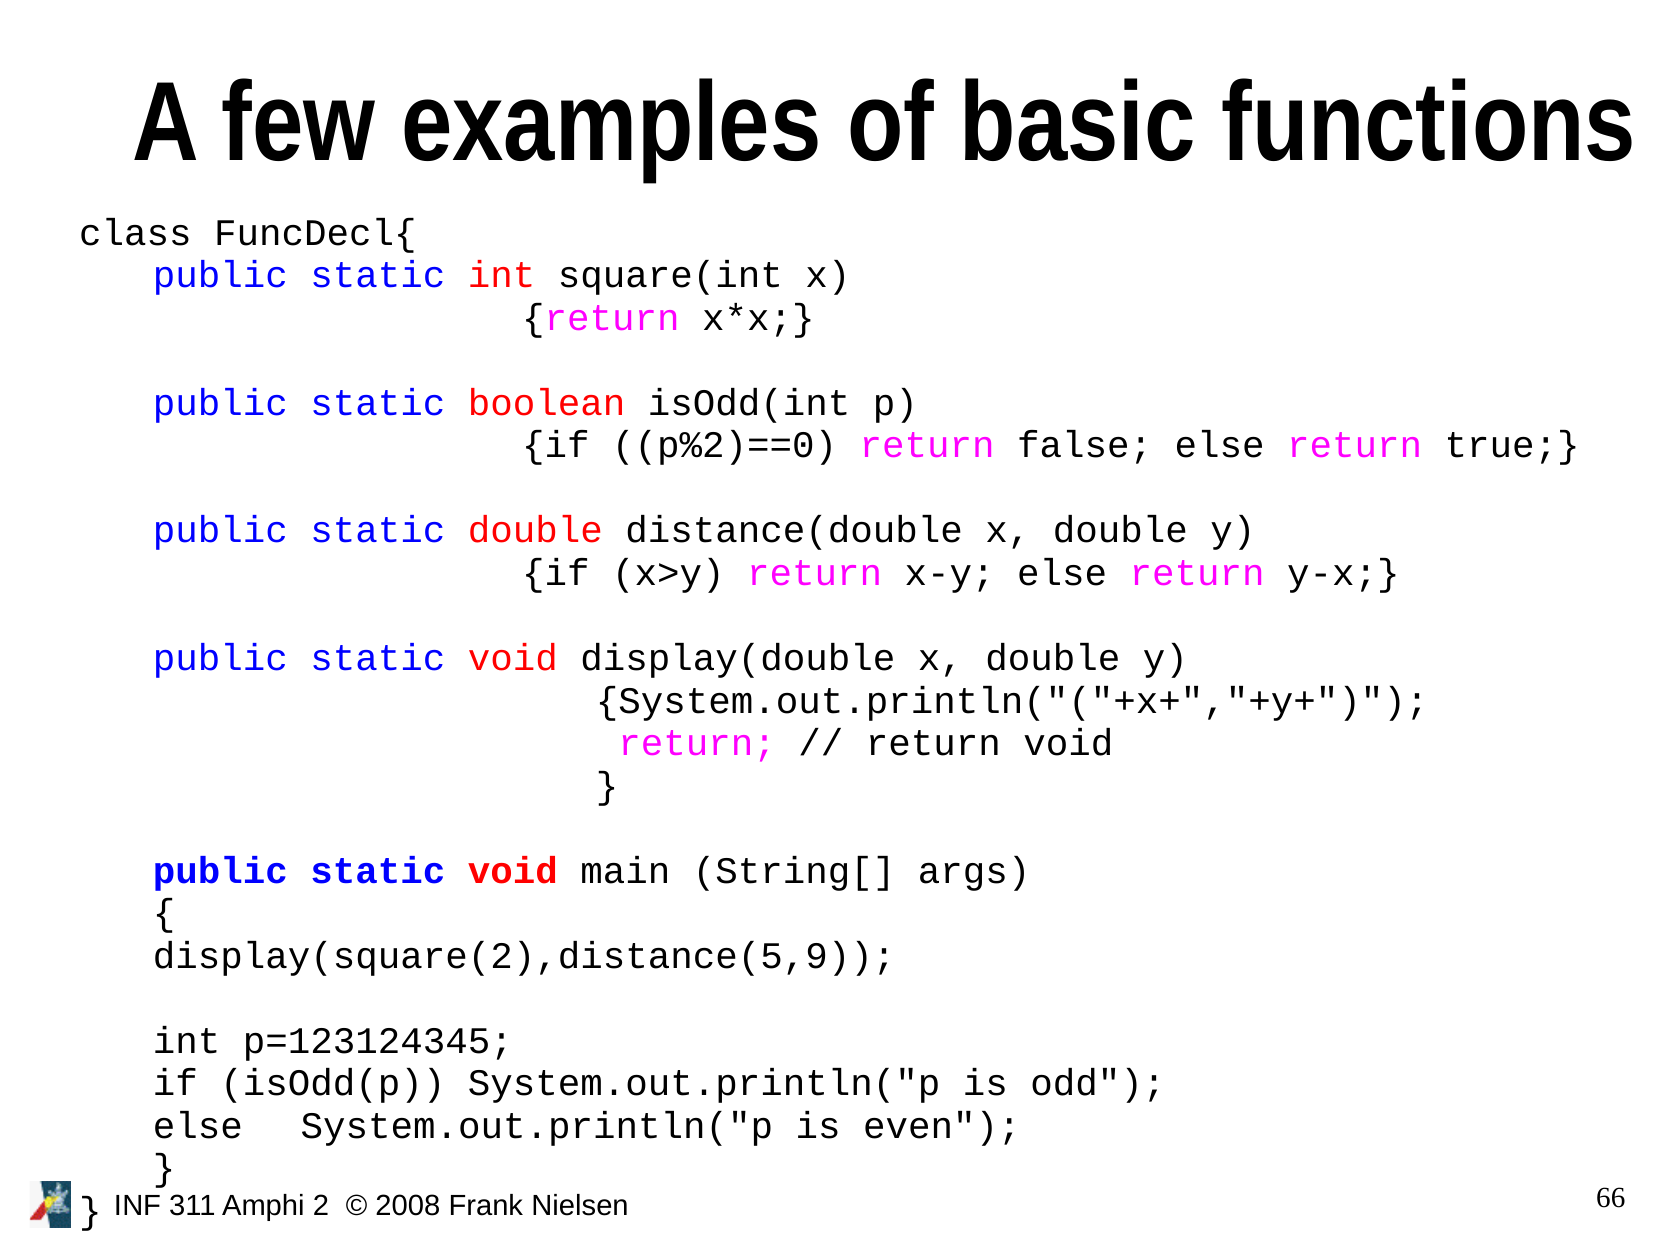

A few examples of basic functions
class FuncDecl{
	public static int square(int x)
						{return x*x;}
	public static boolean isOdd(int p)
						{if ((p%2)==0) return false; else return true;}
	public static double distance(double x, double y)
						{if (x>y) return x-y; else return y-x;}
	public static void display(double x, double y)
							{System.out.println("("+x+","+y+")");
							 return; // return void
							}
	public static void main (String[] args)
	{
	display(square(2),distance(5,9));
	int p=123124345;
	if (isOdd(p)) System.out.println("p is odd");
	else 	System.out.println("p is even");
	}
}